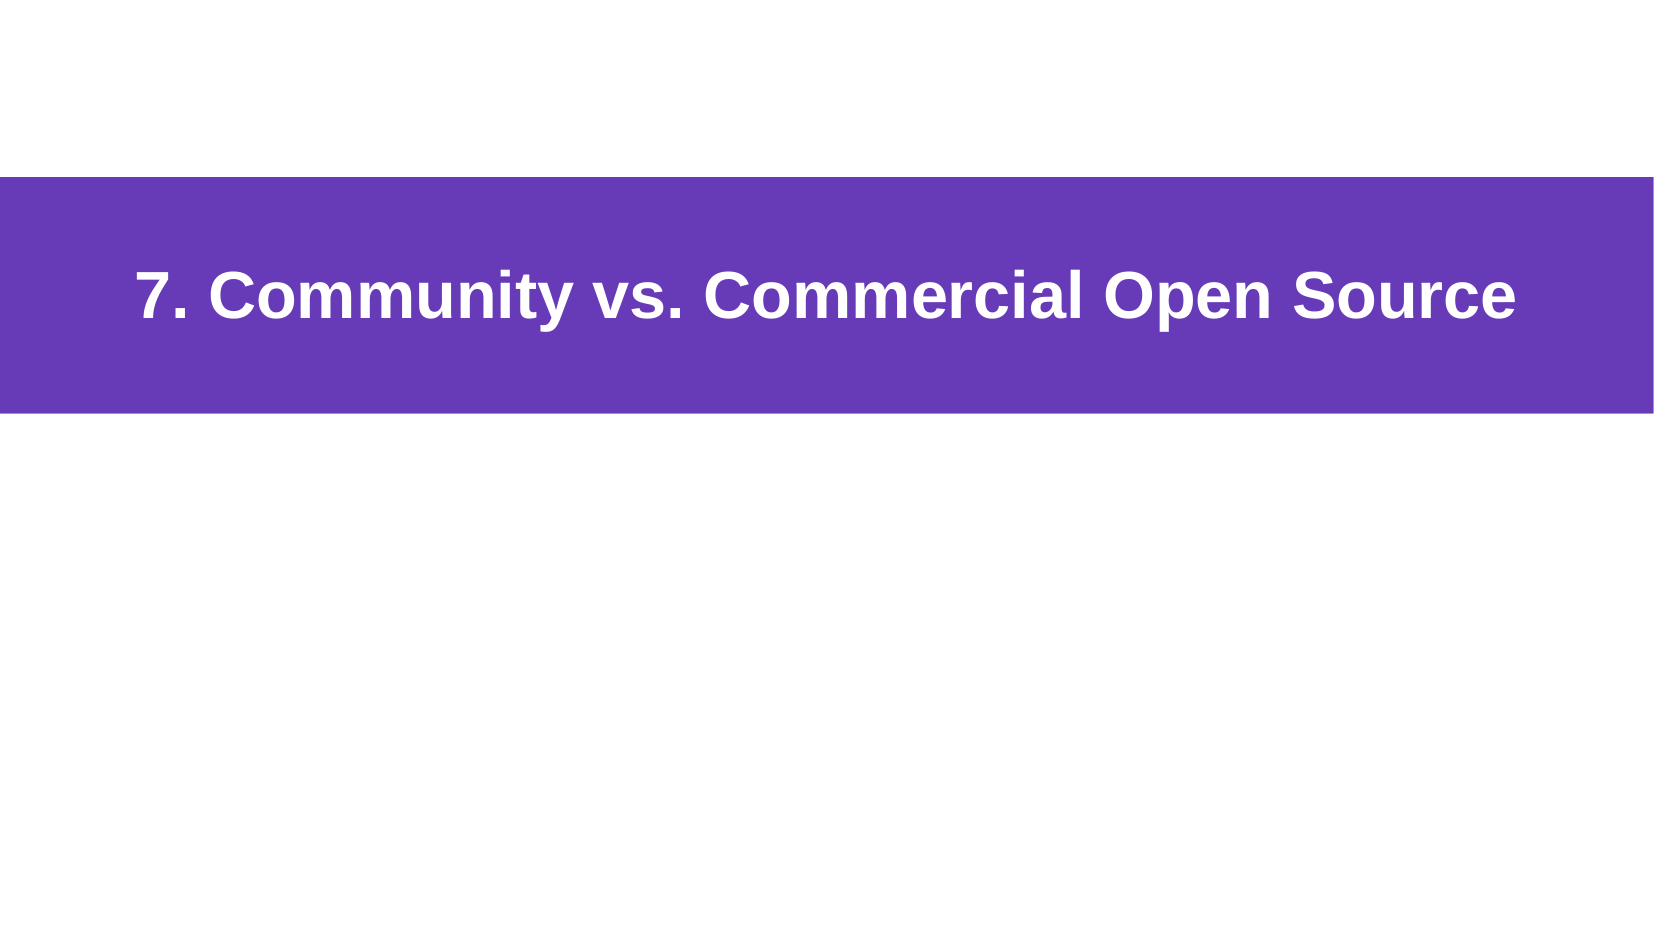

# A (very) short history
7. Community vs. Commercial Open Source